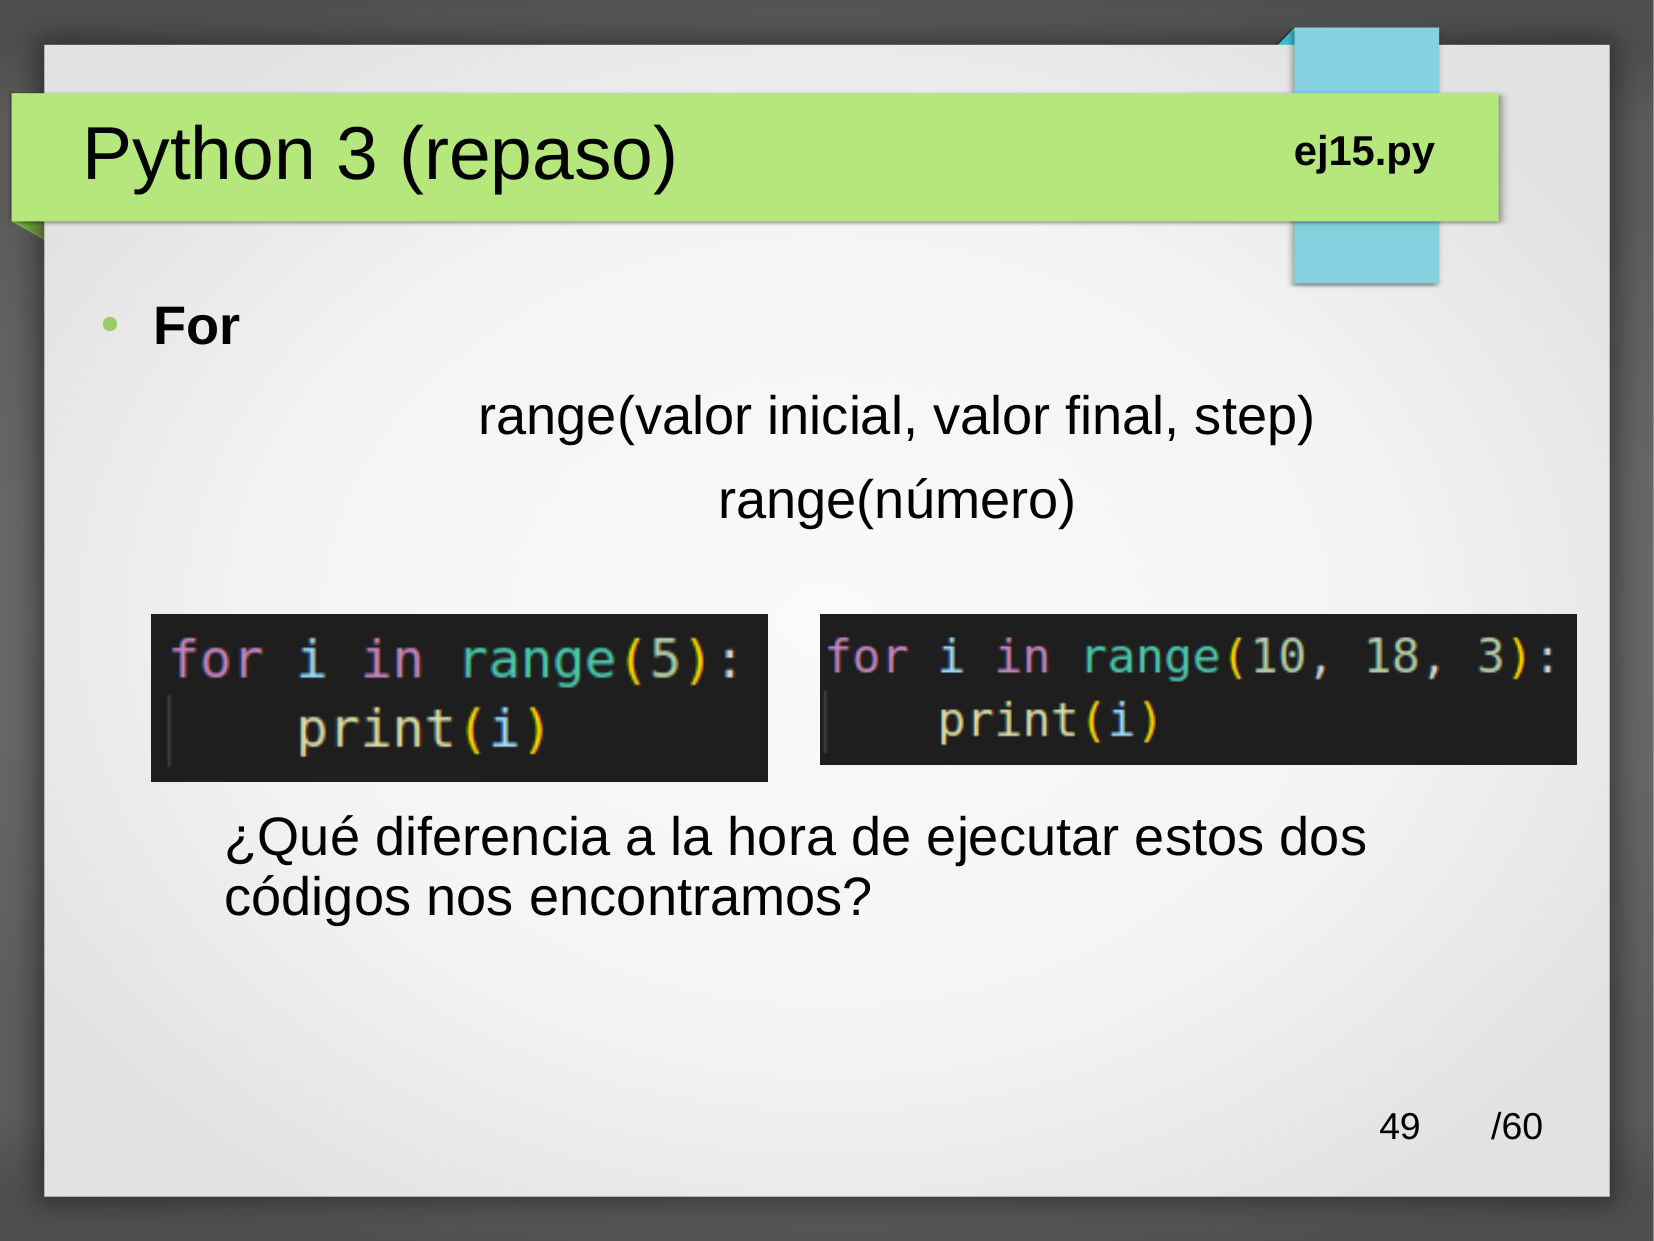

# Python 3 (repaso)
ej15.py
For
range(valor inicial, valor final, step)
range(número)
¿Qué diferencia a la hora de ejecutar estos dos códigos nos encontramos?
/60